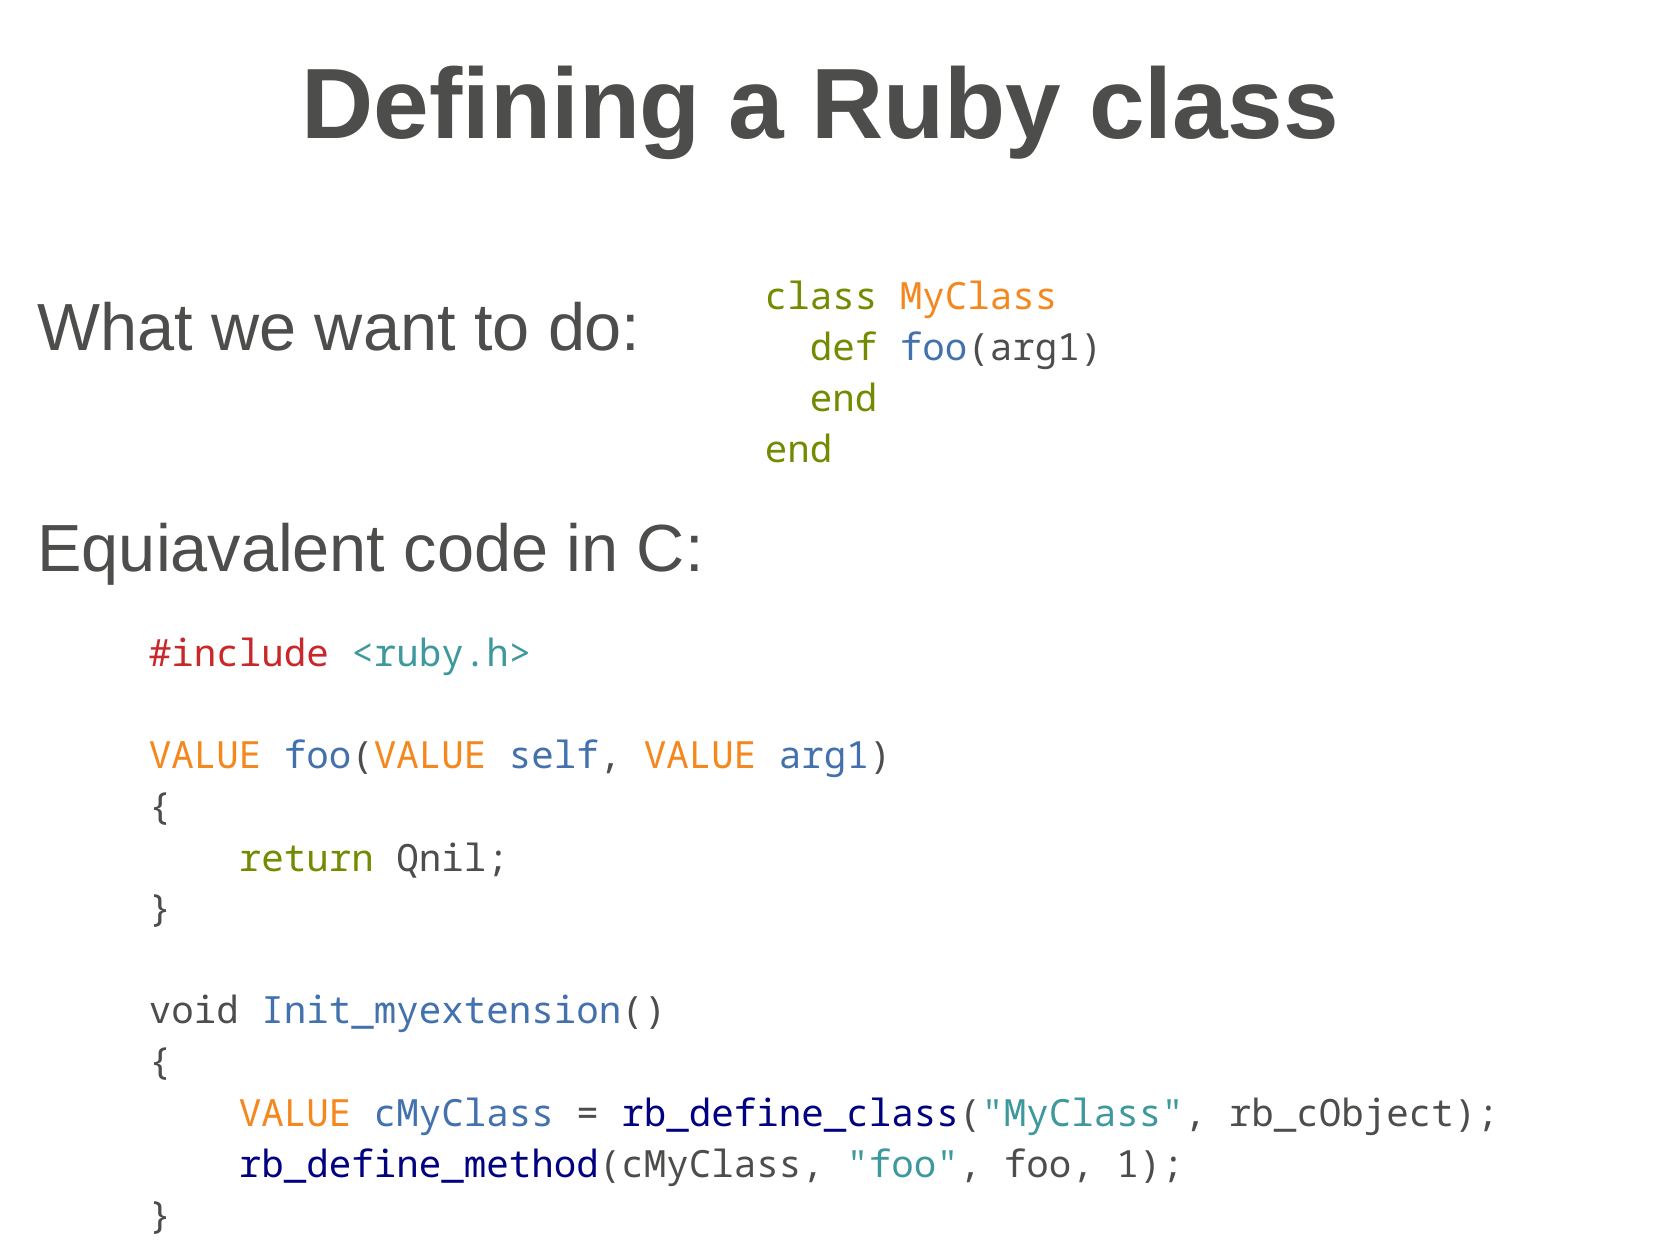

# Defining a Ruby class
class MyClass
 def foo(arg1)
 end
end
What we want to do:
Equiavalent code in C:
#include <ruby.h>
VALUE foo(VALUE self, VALUE arg1)
{
 return Qnil;
}
void Init_myextension()
{
 VALUE cMyClass = rb_define_class("MyClass", rb_cObject);
 rb_define_method(cMyClass, "foo", foo, 1);
}